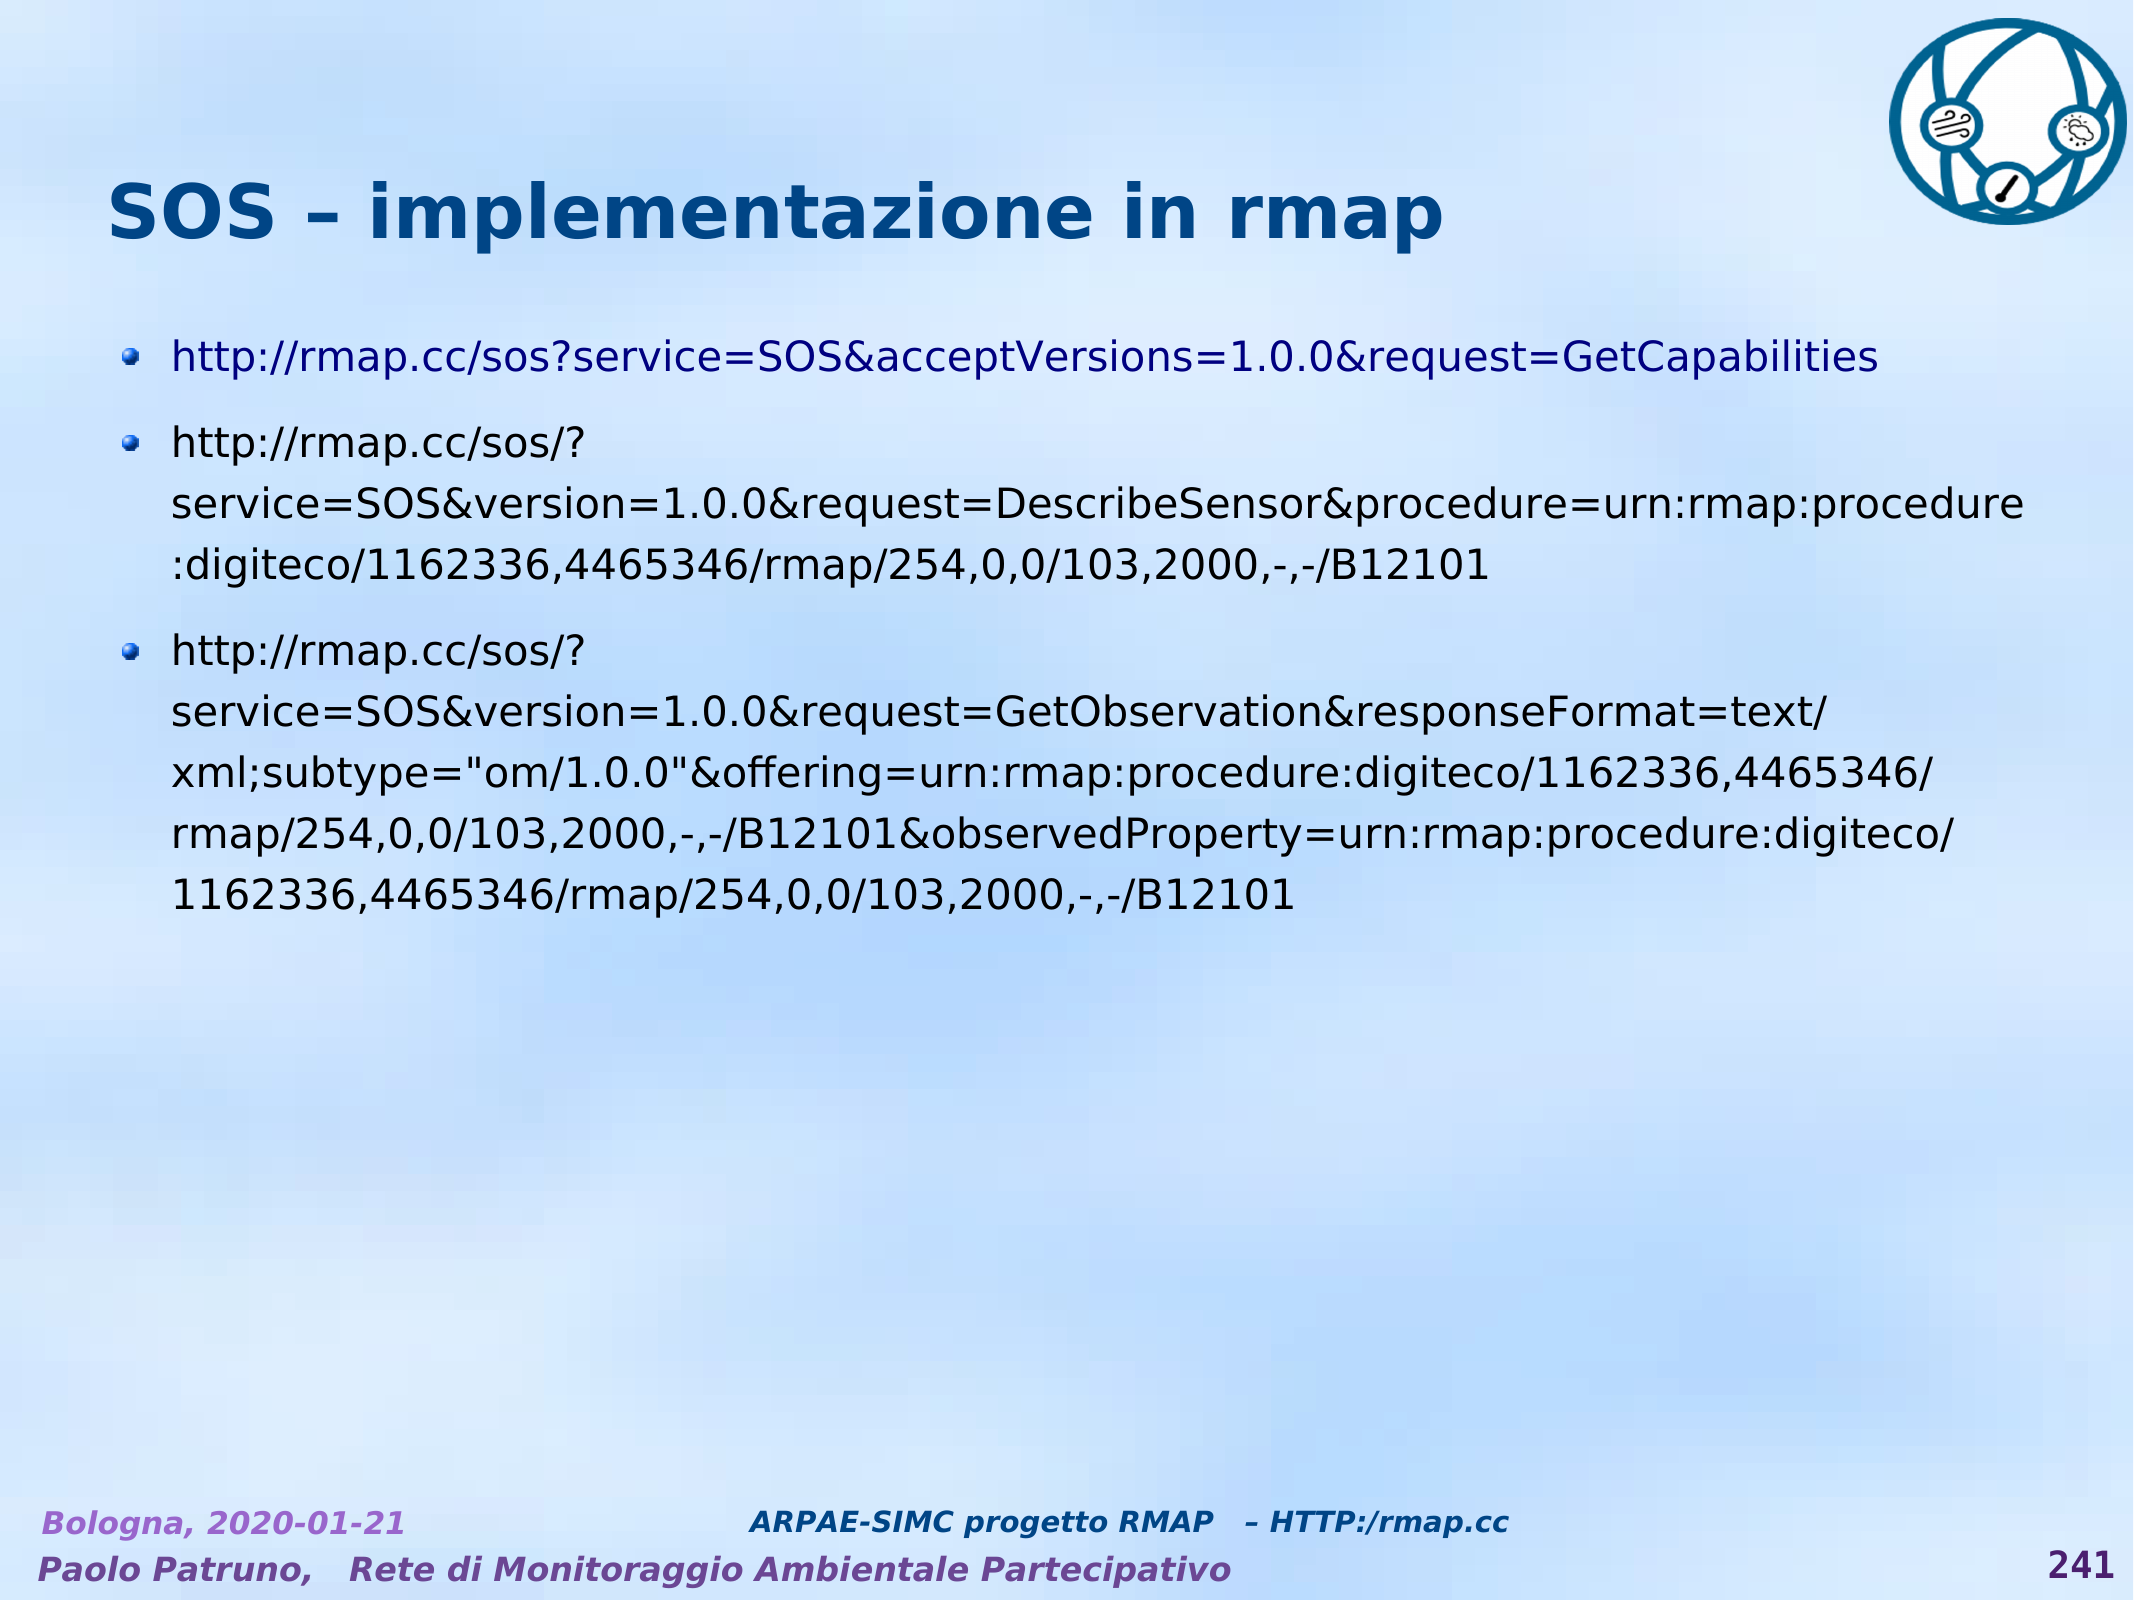

SOS – implementazione in rmap
# http://rmap.cc/sos?service=SOS&acceptVersions=1.0.0&request=GetCapabilities
http://rmap.cc/sos/?service=SOS&version=1.0.0&request=DescribeSensor&procedure=urn:rmap:procedure:digiteco/1162336,4465346/rmap/254,0,0/103,2000,-,-/B12101
http://rmap.cc/sos/?service=SOS&version=1.0.0&request=GetObservation&responseFormat=text/xml;subtype="om/1.0.0"&offering=urn:rmap:procedure:digiteco/1162336,4465346/rmap/254,0,0/103,2000,-,-/B12101&observedProperty=urn:rmap:procedure:digiteco/1162336,4465346/rmap/254,0,0/103,2000,-,-/B12101